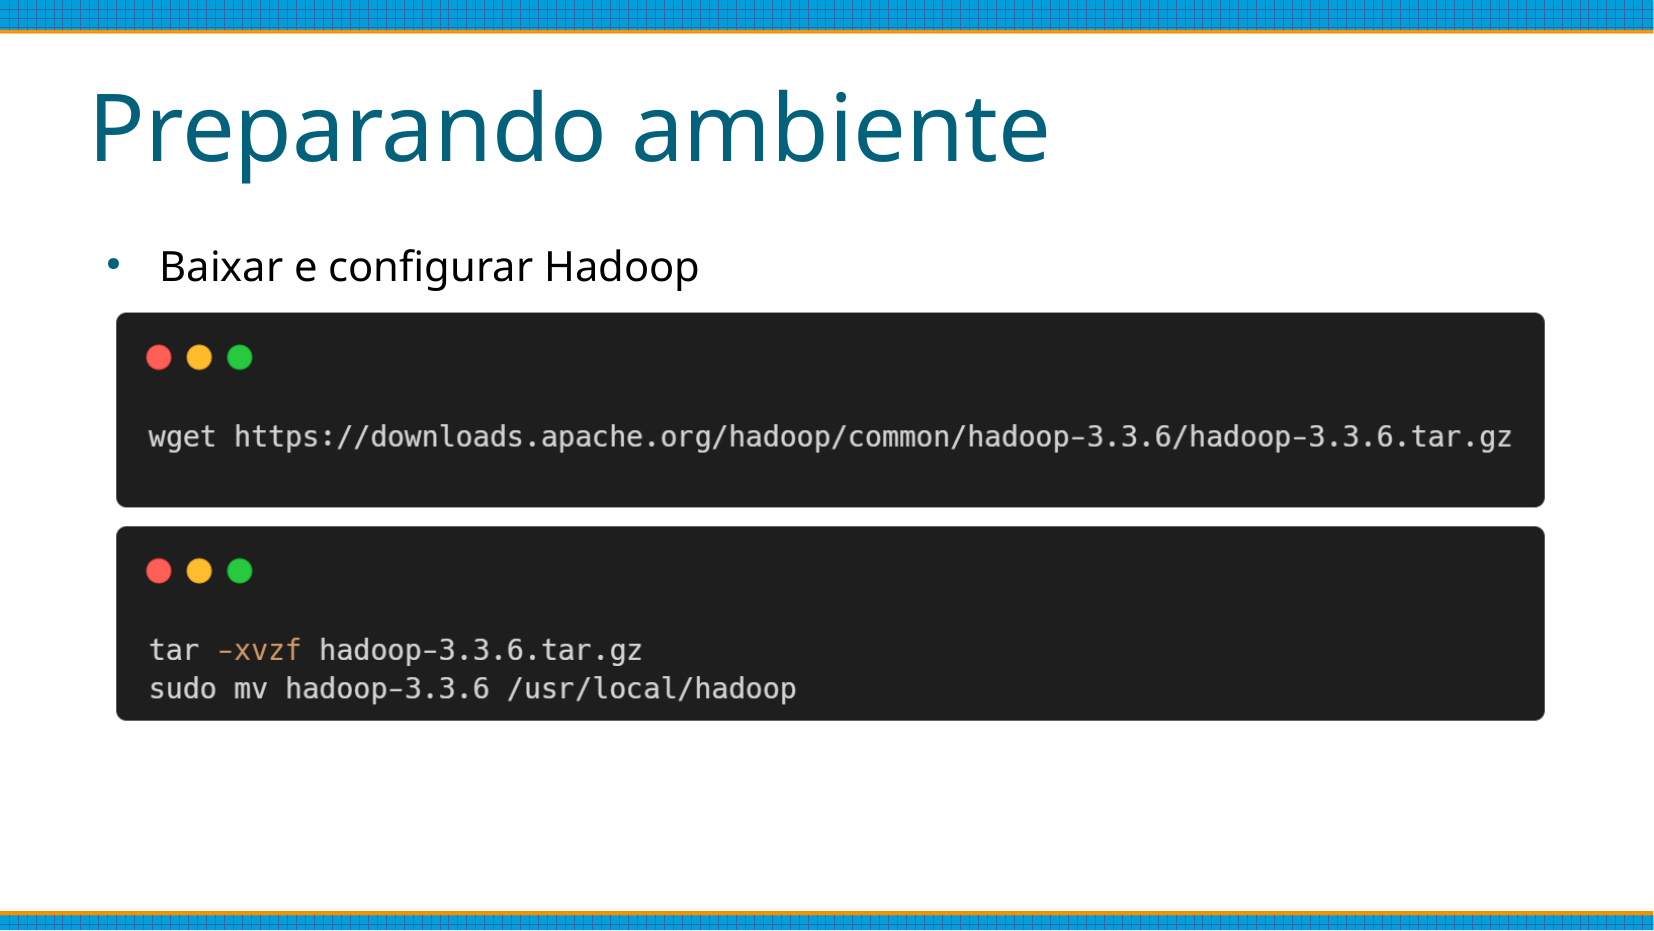

# Preparando ambiente
Baixar e configurar Hadoop